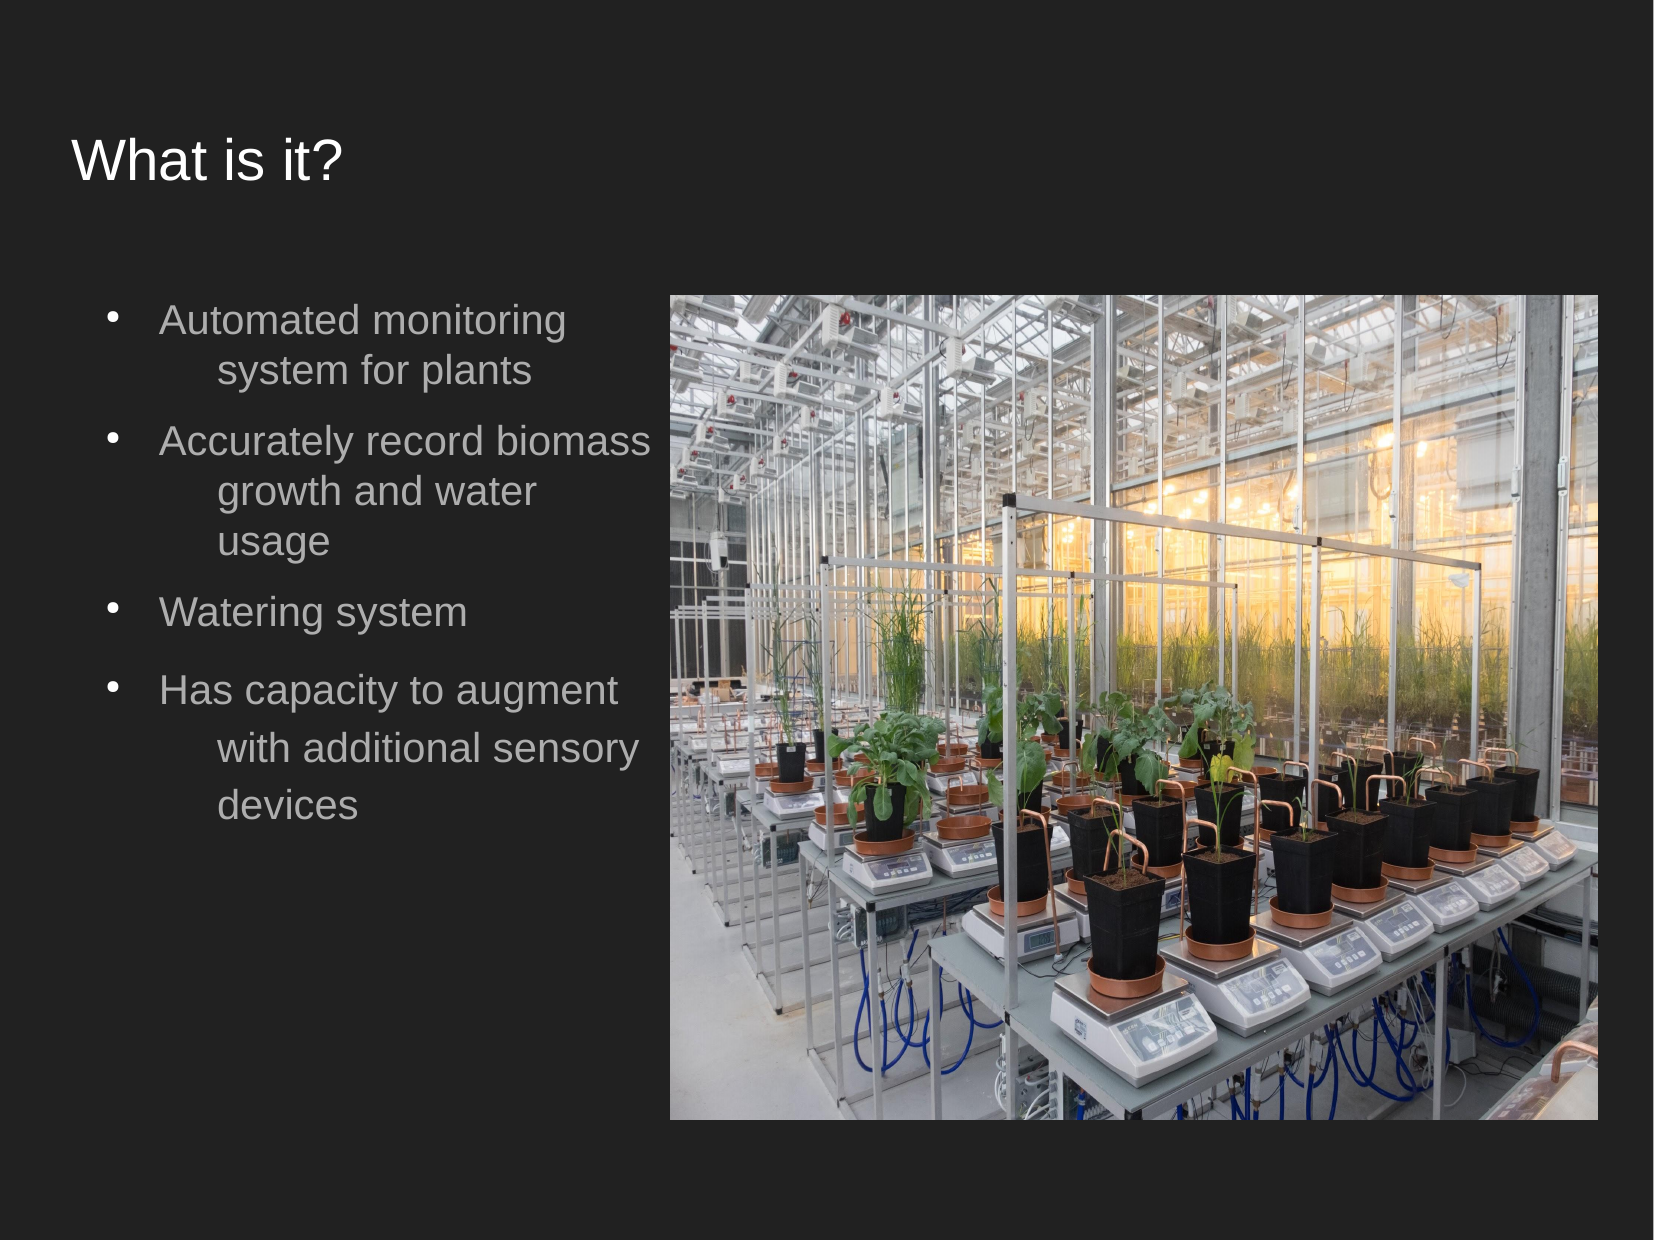

# What is it?
Automated monitoring system for plants
Accurately record biomass growth and water usage
Watering system
Has capacity to augment with additional sensory devices